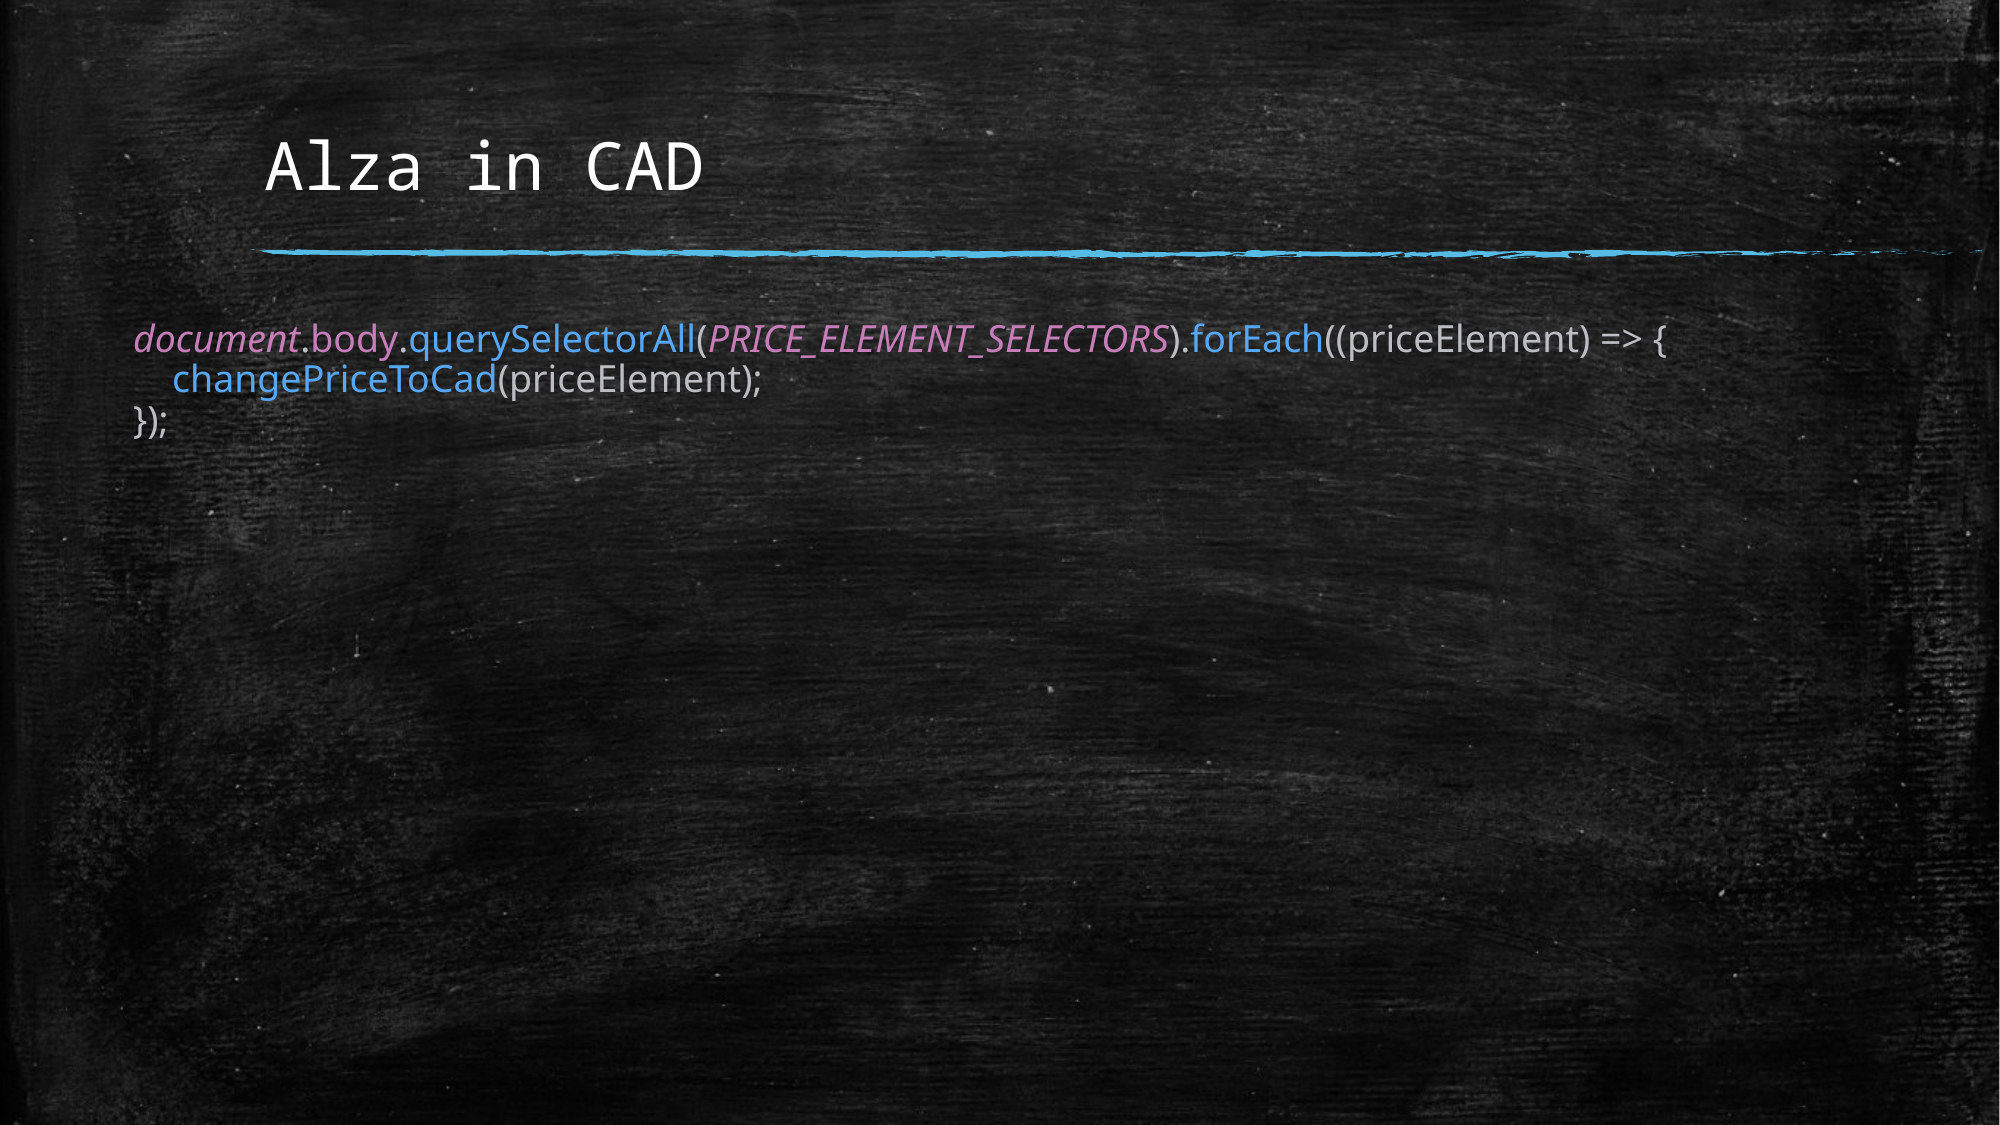

# Alza in CAD
document.body.querySelectorAll(PRICE_ELEMENT_SELECTORS).forEach((priceElement) => {
 changePriceToCad(priceElement);
});